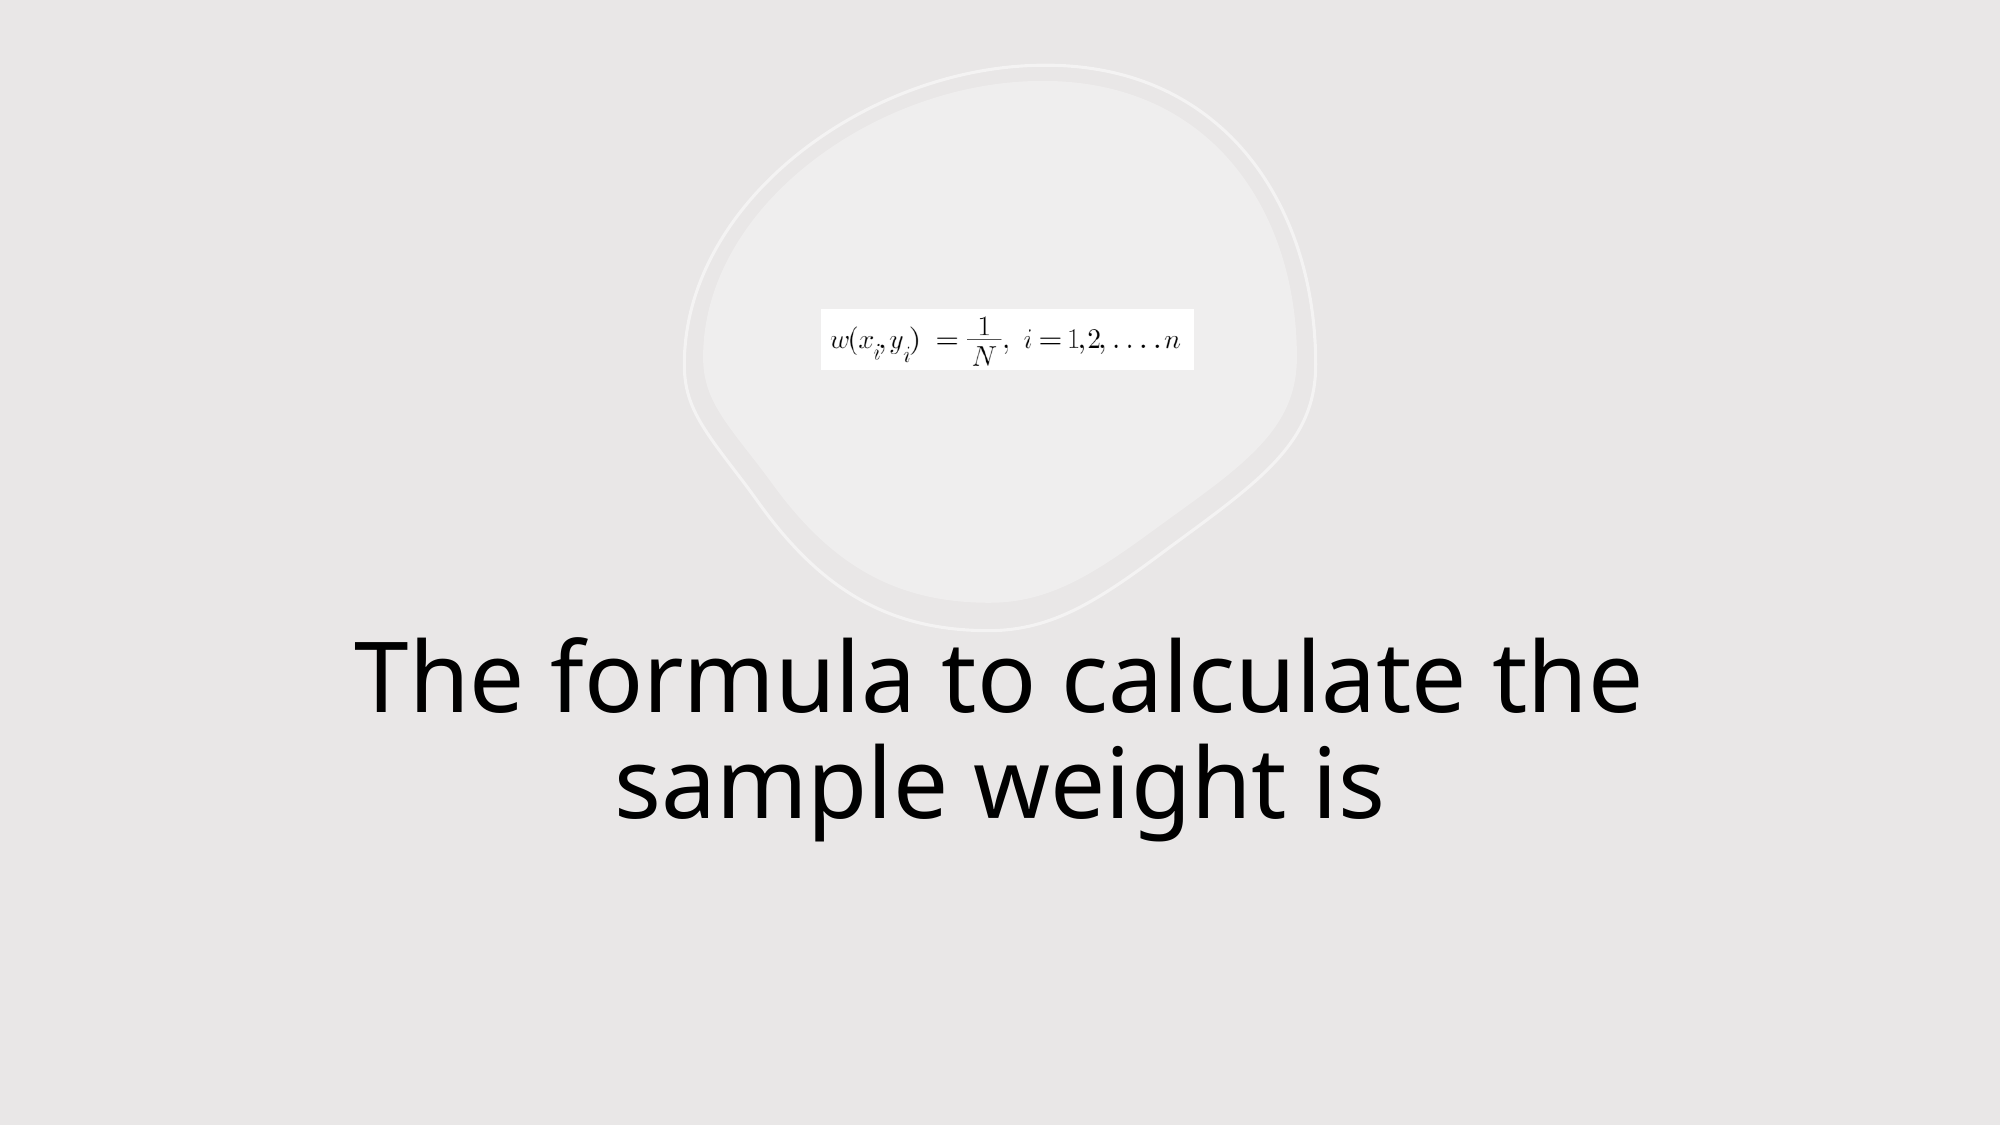

# The formula to calculate the sample weight is